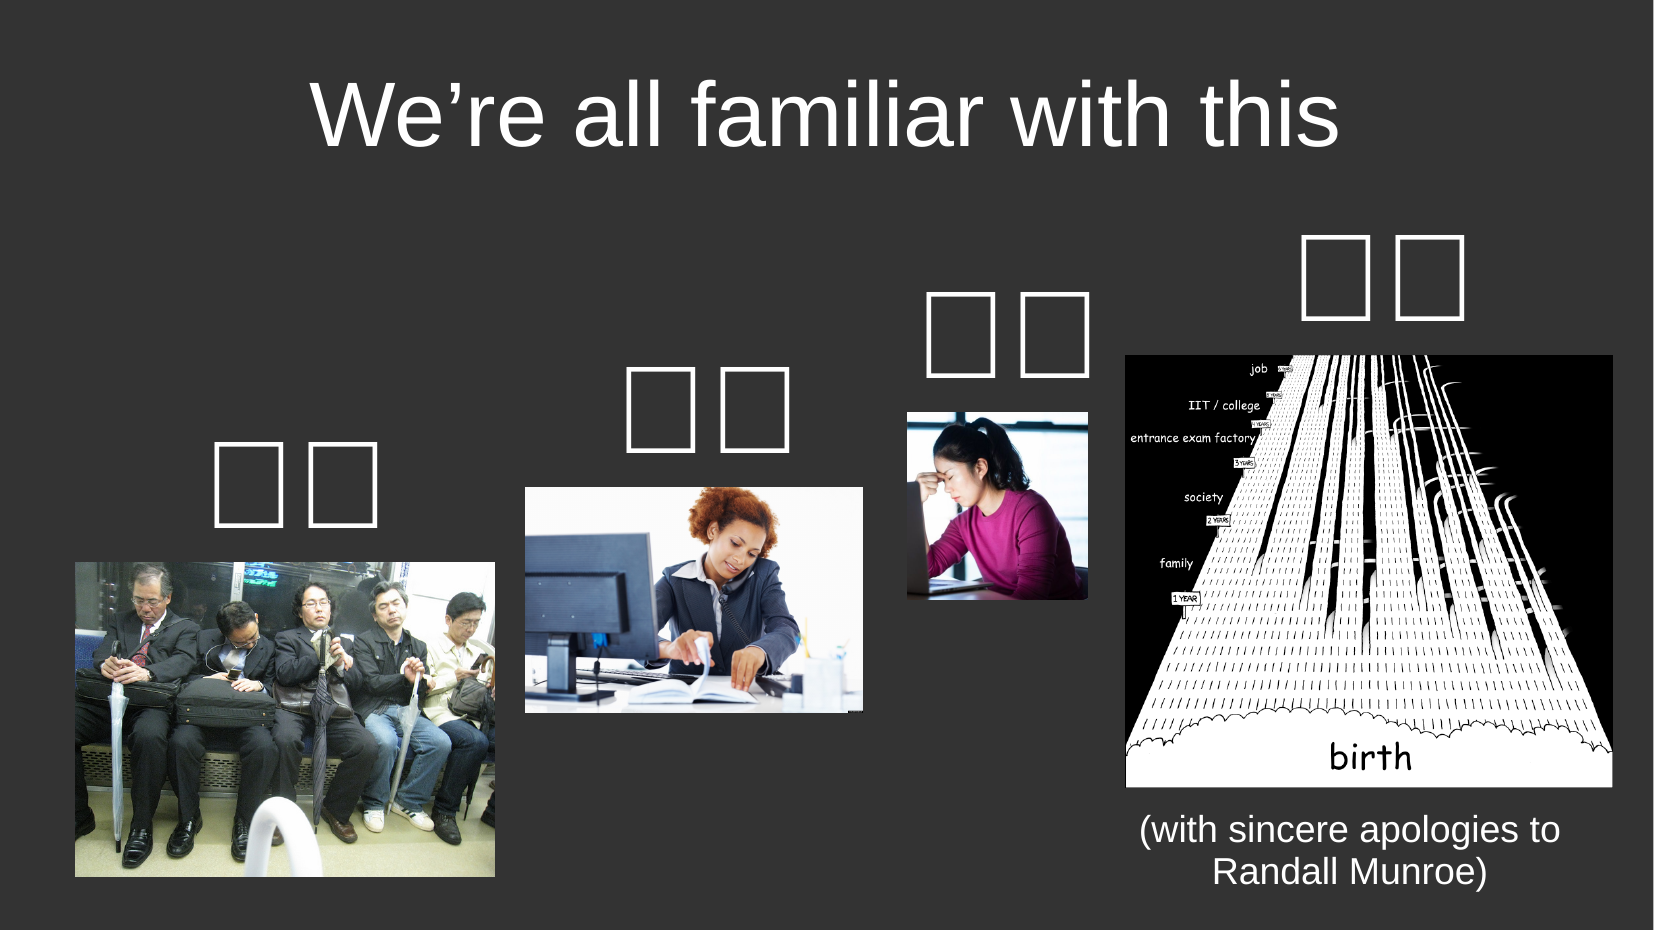

# We’re all familiar with this
🇮🇳
🇨🇳
🇺🇸
🇯🇵
(with sincere apologies to Randall Munroe)